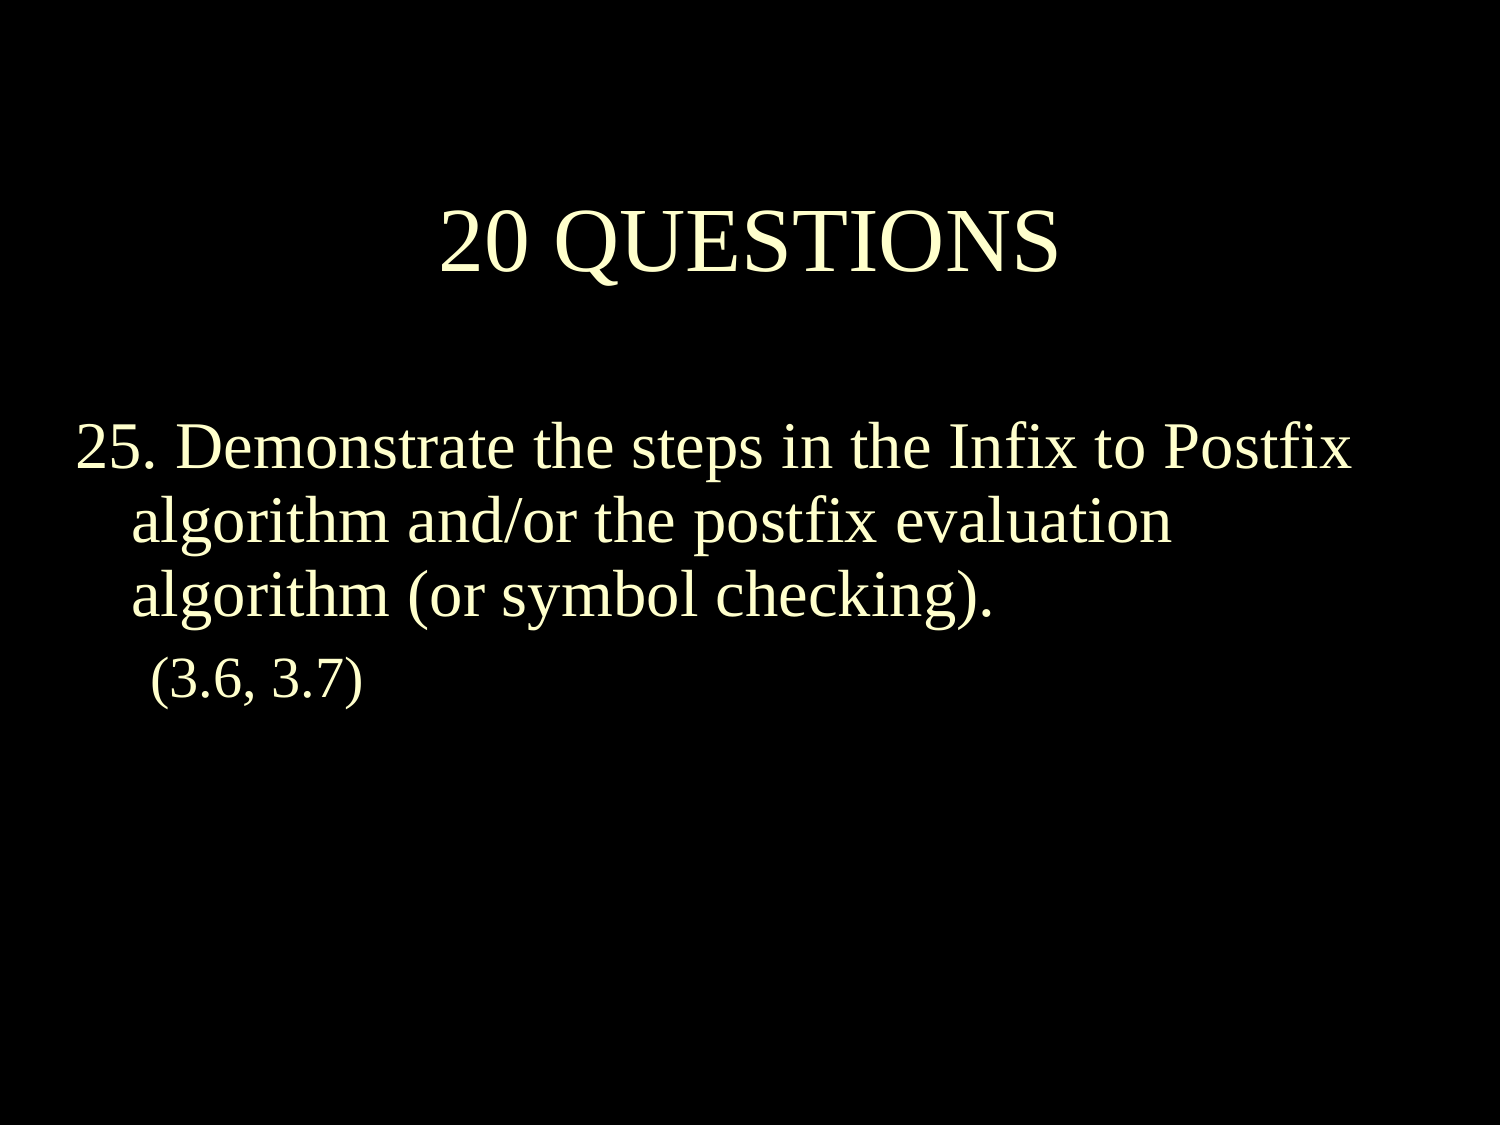

# 20 QUESTIONS
25. Demonstrate the steps in the Infix to Postfix algorithm and/or the postfix evaluation algorithm (or symbol checking).
(3.6, 3.7)